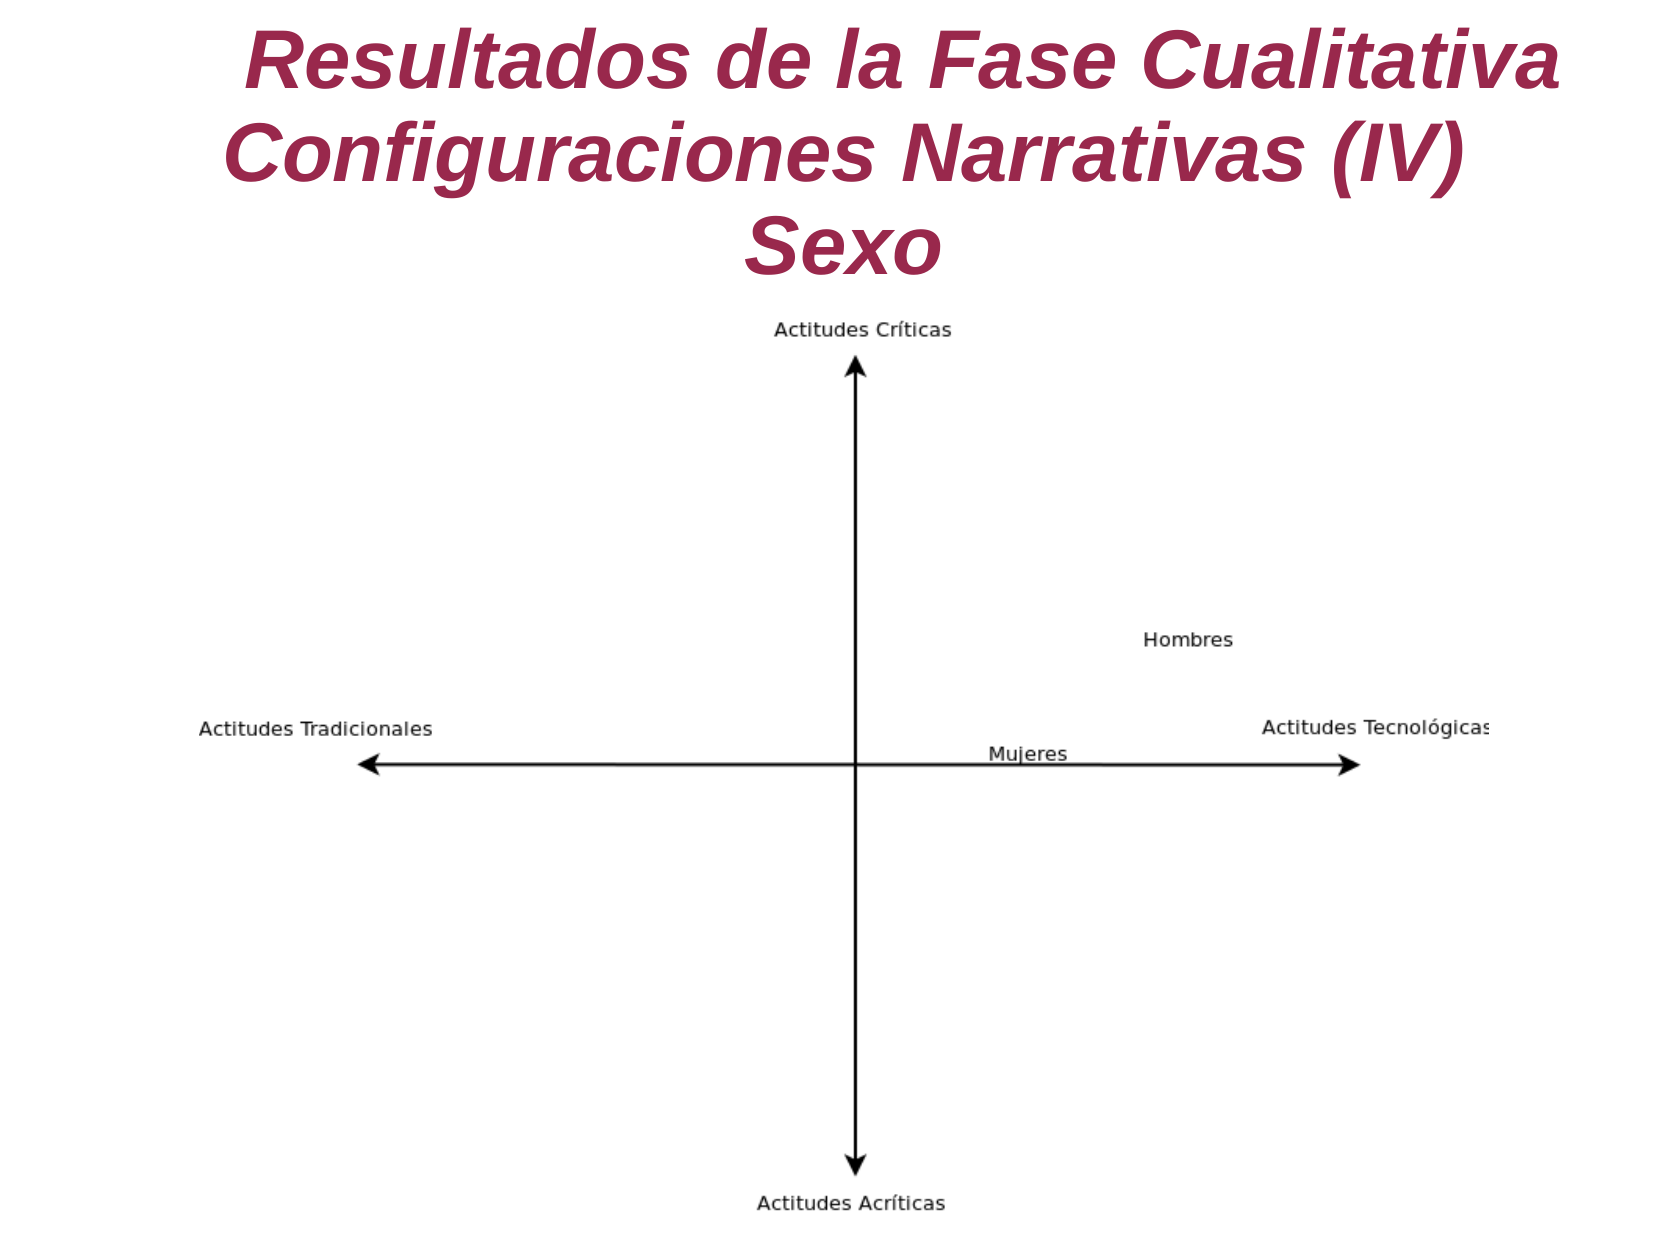

# Resultados de la Fase Cualitativa Configuraciones Narrativas (IV) Sexo